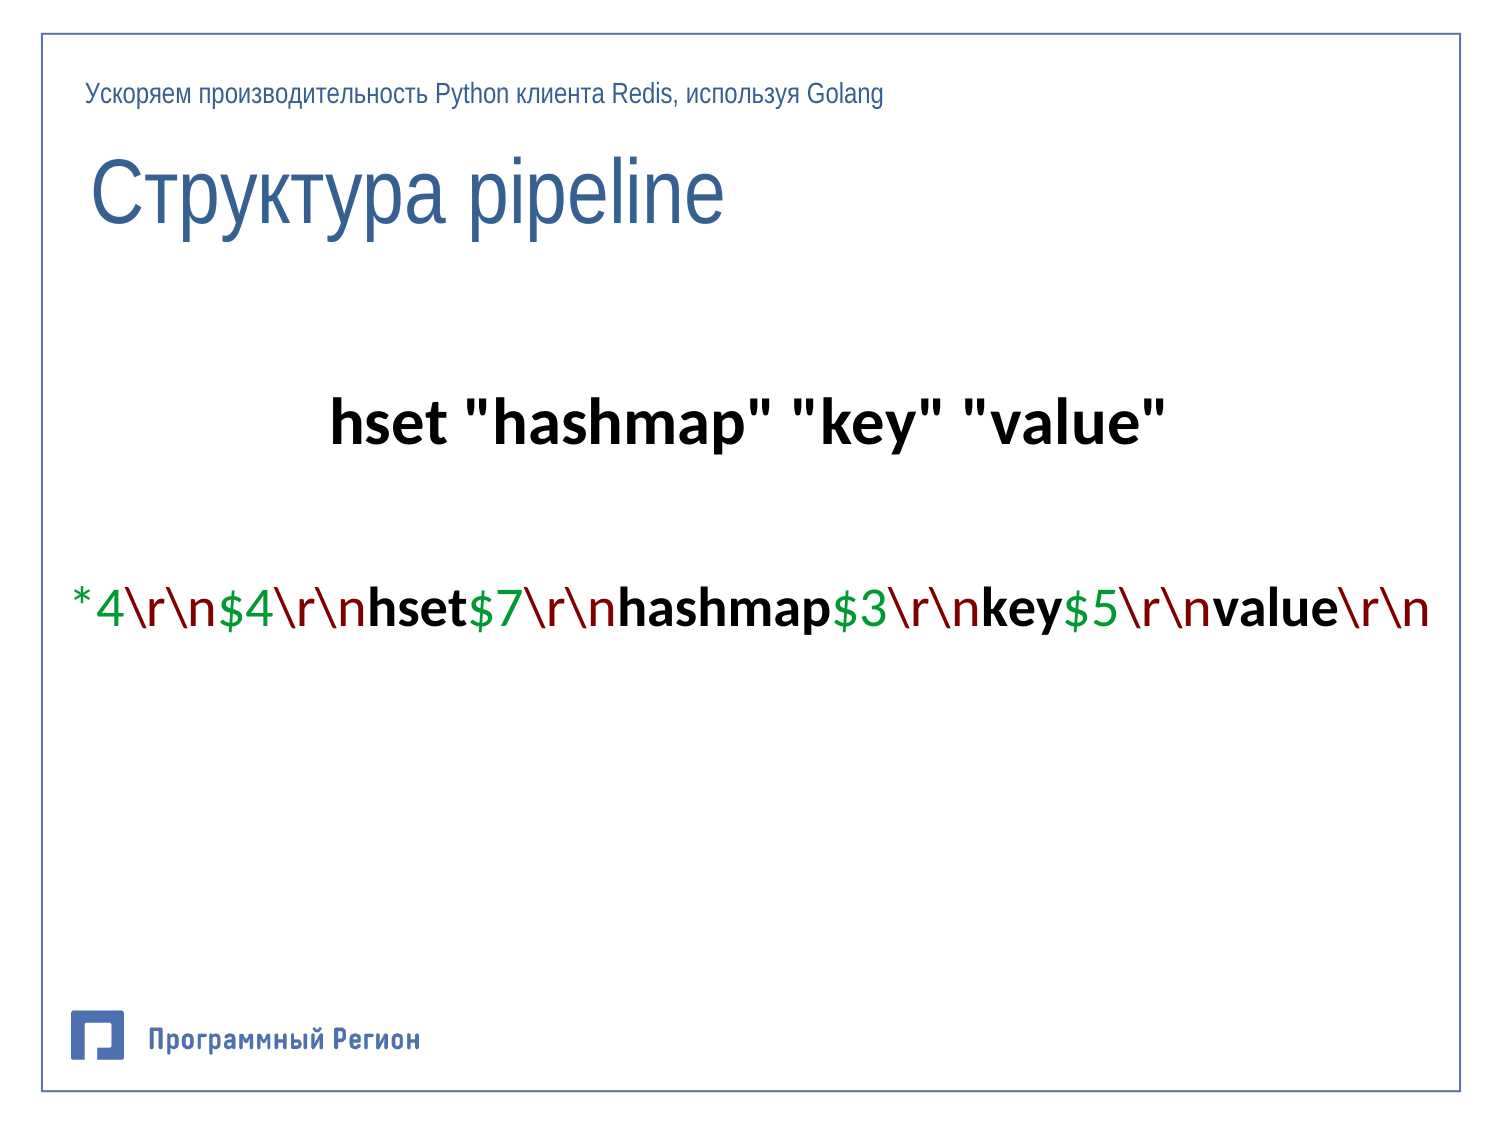

Ускоряем производительность Python клиента Redis, используя Golang
Структура pipeline
# hset "hashmap" "key" "value"
*4\r\n$4\r\nhset$7\r\nhashmap$3\r\nkey$5\r\nvalue\r\n